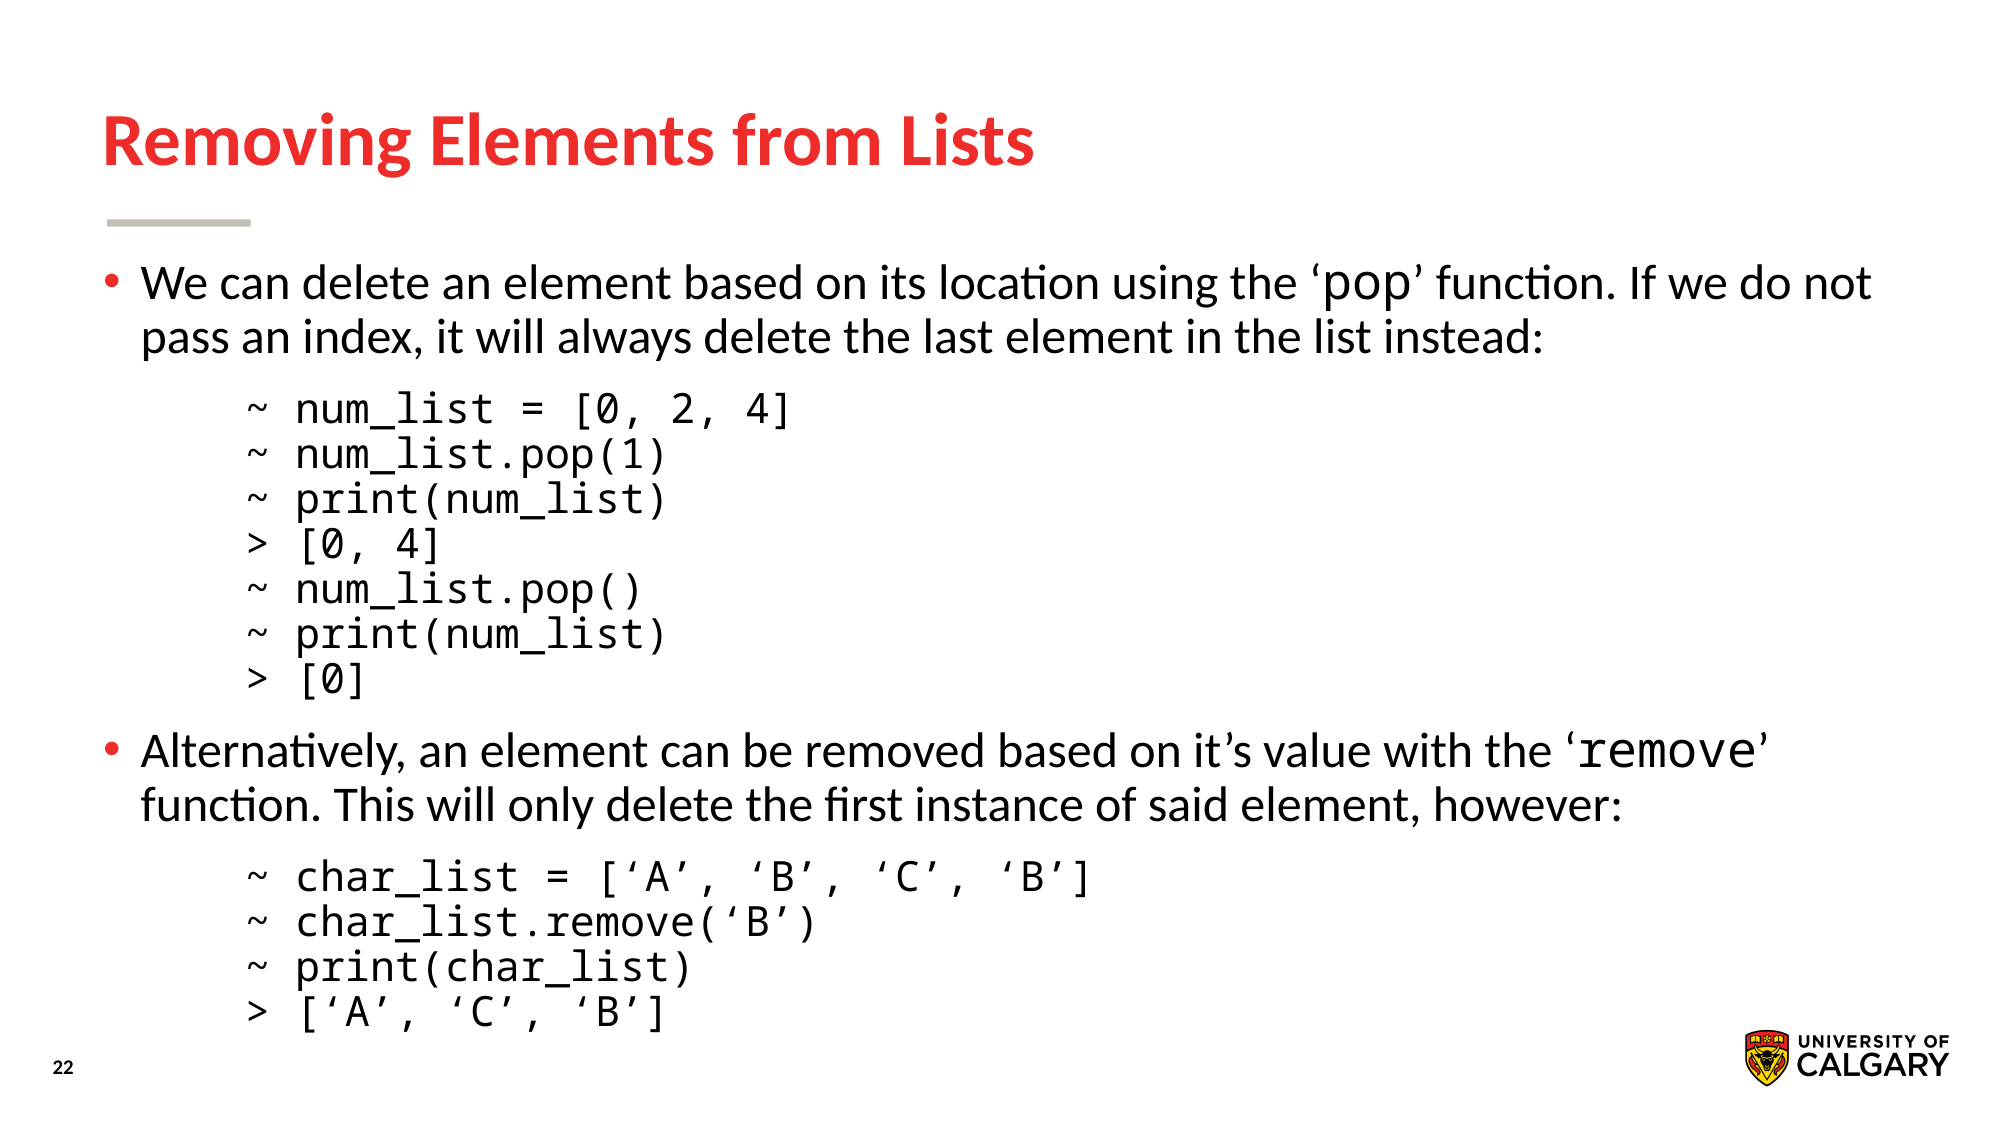

# Removing Elements from Lists
We can delete an element based on its location using the ‘pop’ function. If we do not pass an index, it will always delete the last element in the list instead:
~ num_list = [0, 2, 4]
~ num_list.pop(1)
~ print(num_list)
> [0, 4]
~ num_list.pop()
~ print(num_list)
> [0]
Alternatively, an element can be removed based on it’s value with the ‘remove’ function. This will only delete the first instance of said element, however:
~ char_list = [‘A’, ‘B’, ‘C’, ‘B’]
~ char_list.remove(‘B’)
~ print(char_list)
> [‘A’, ‘C’, ‘B’]